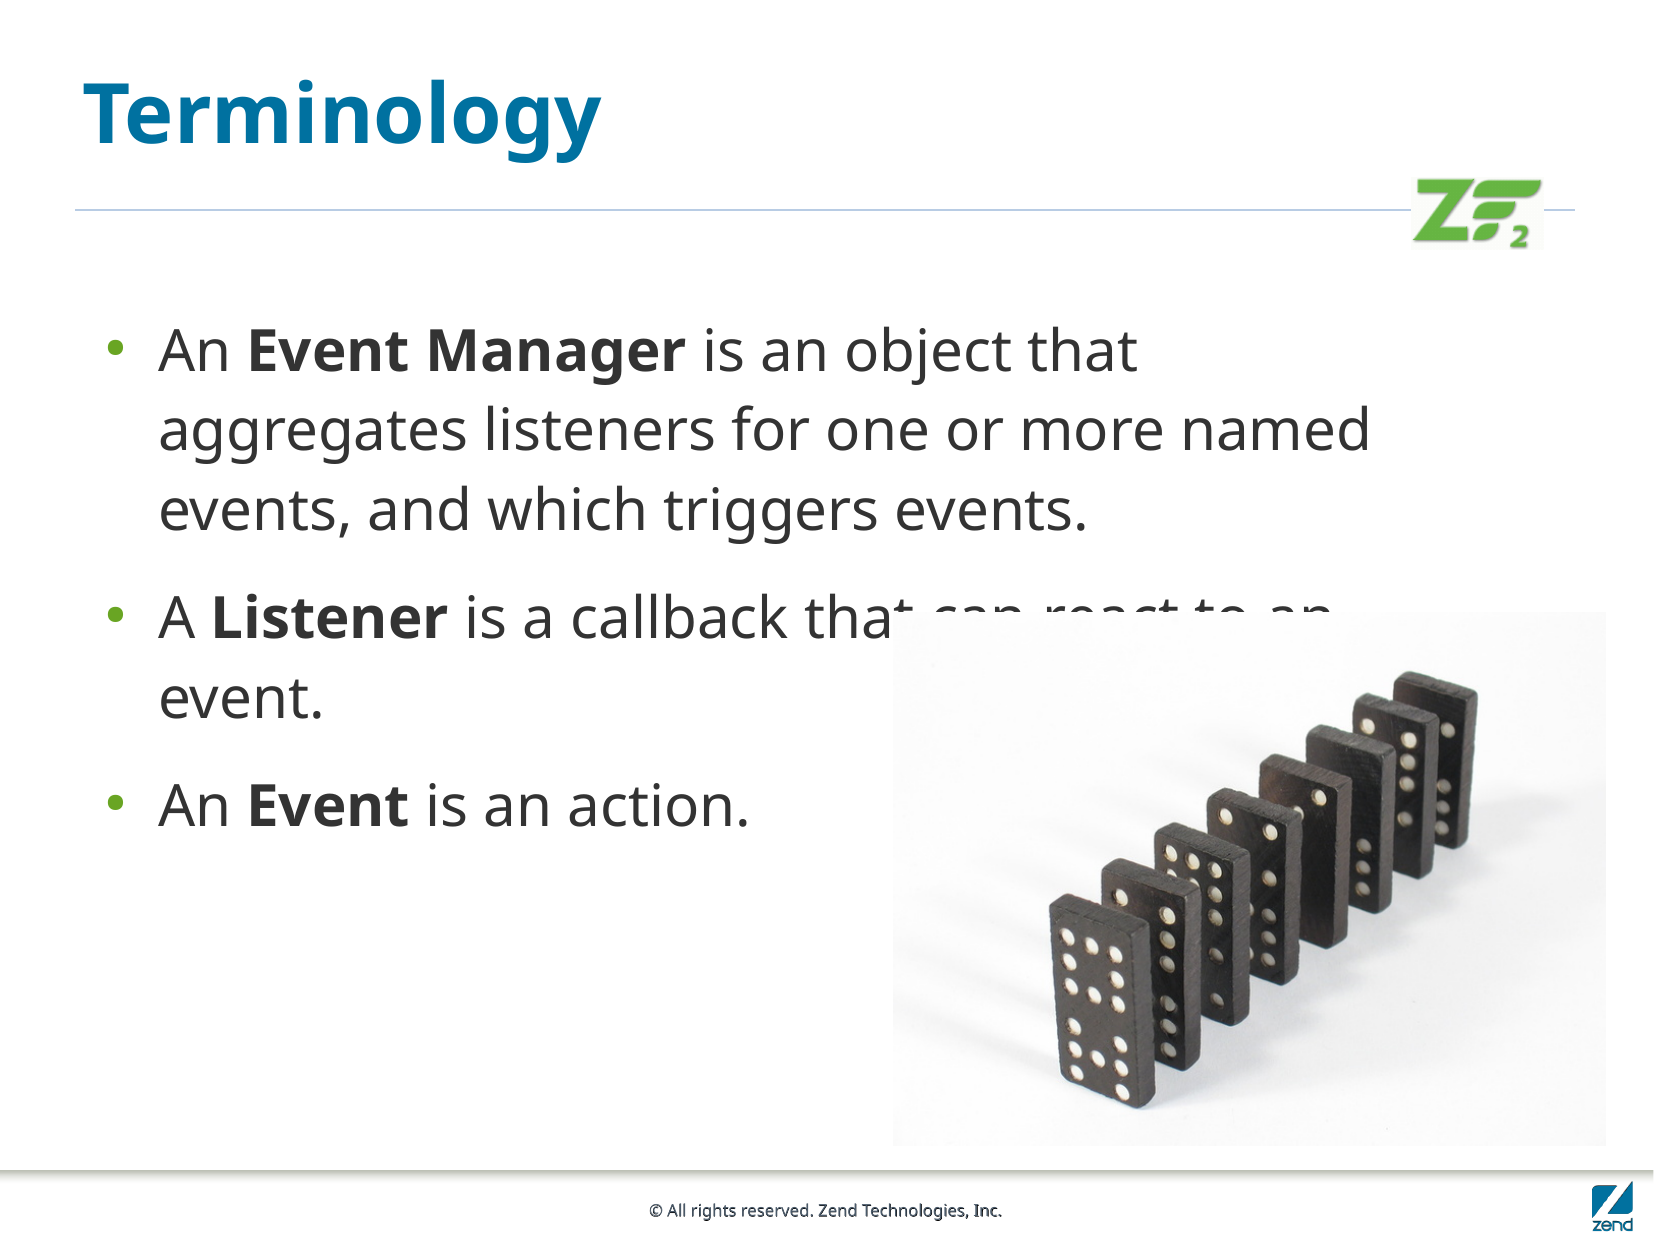

# Terminology
An Event Manager is an object that aggregates listeners for one or more named events, and which triggers events.
A Listener is a callback that can react to an event.
An Event is an action.